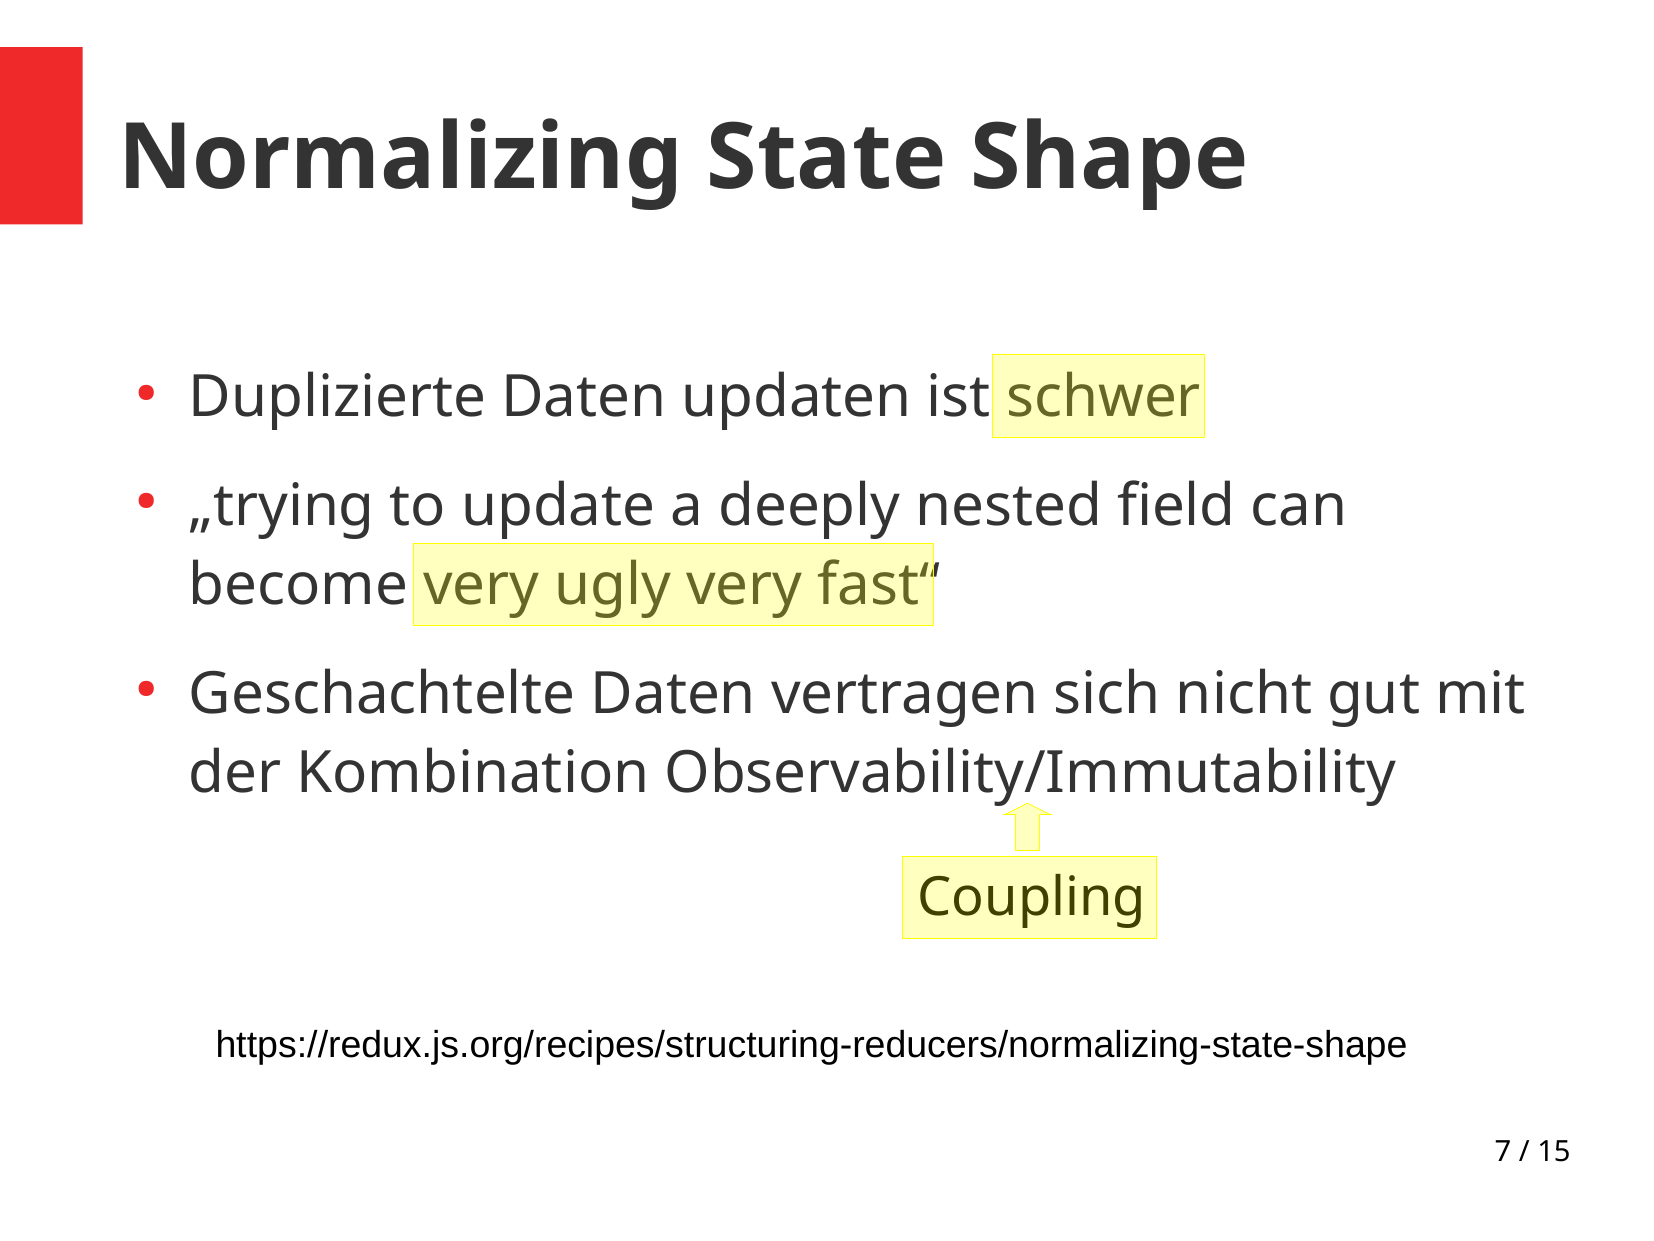

# Normalizing State Shape
Duplizierte Daten updaten ist schwer
„trying to update a deeply nested field can become very ugly very fast“
Geschachtelte Daten vertragen sich nicht gut mit der Kombination Observability/Immutability
Coupling
https://redux.js.org/recipes/structuring-reducers/normalizing-state-shape
7